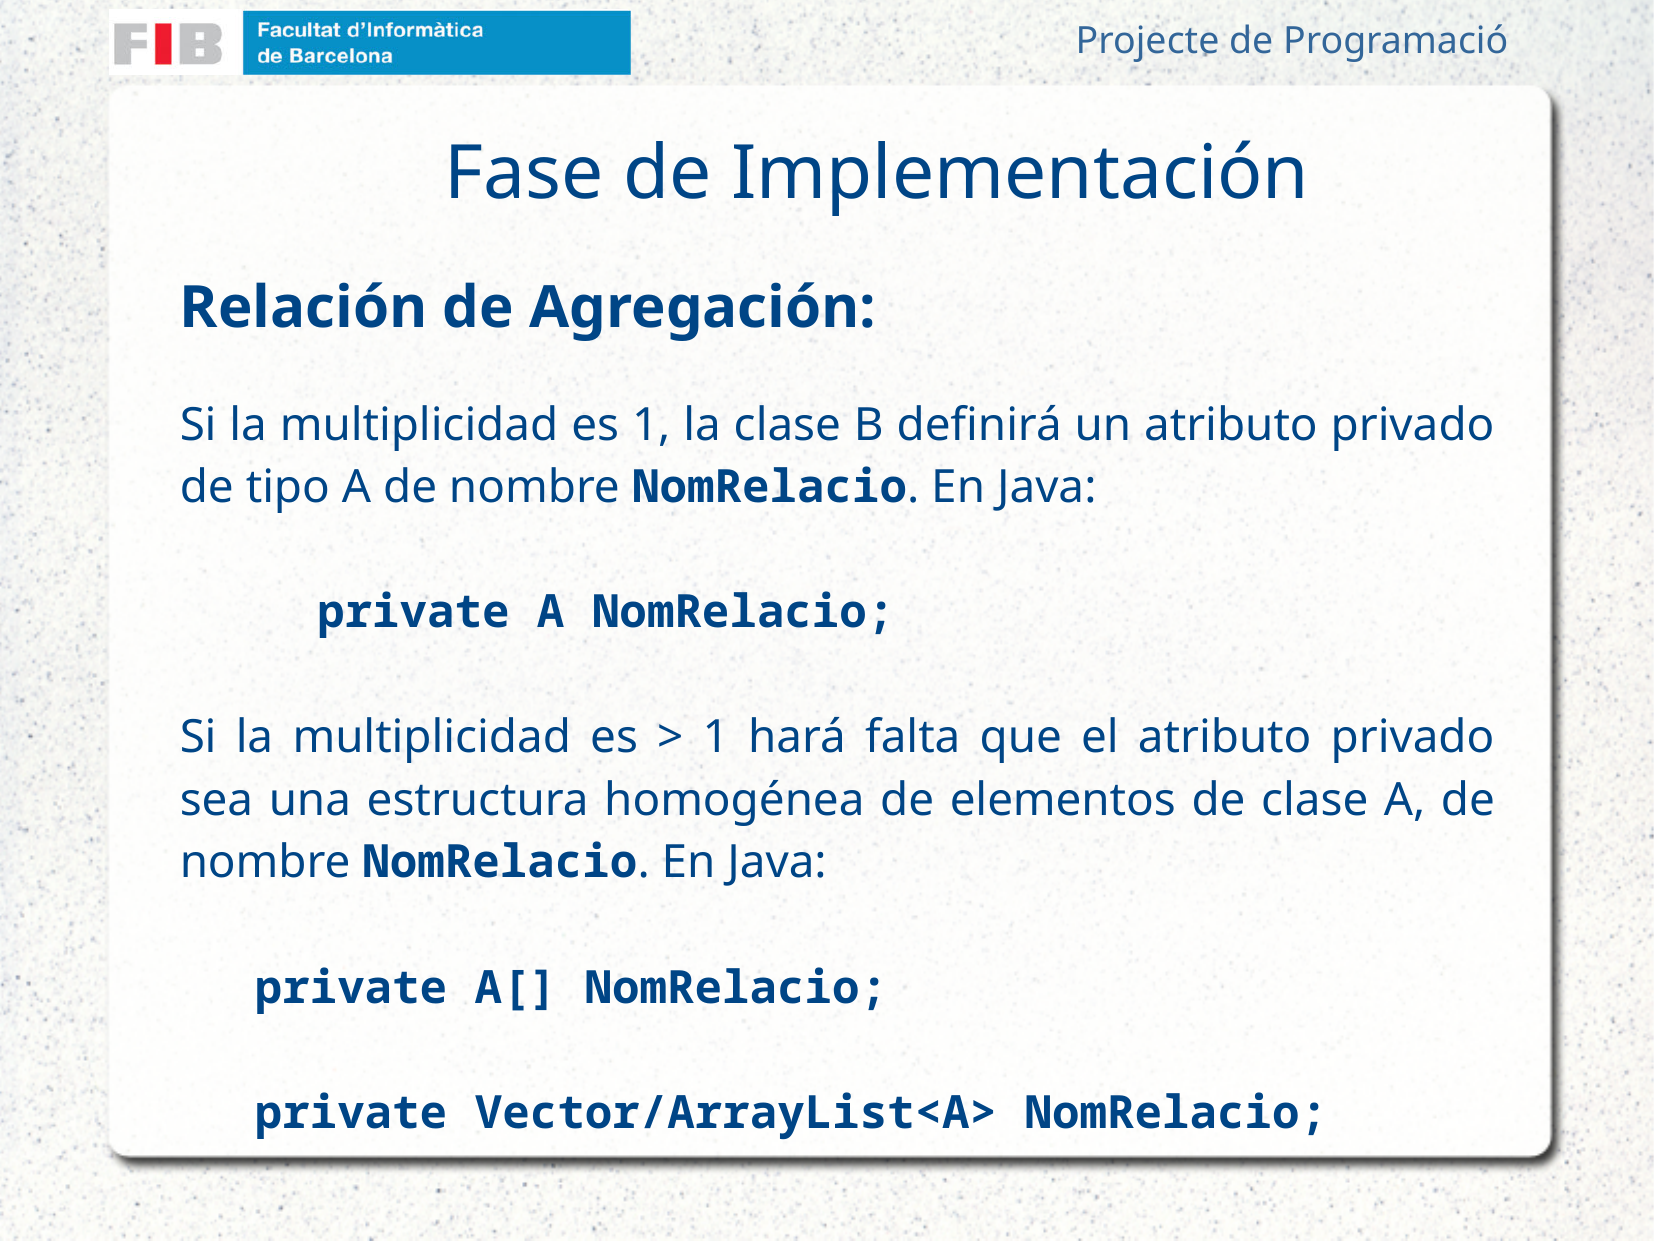

Projecte de Programació
Fase de Implementación
Relación de Agregación:
Si la multiplicidad es 1, la clase B definirá un atributo privado de tipo A de nombre NomRelacio. En Java:
 private A NomRelacio;
Si la multiplicidad es > 1 hará falta que el atributo privado sea una estructura homogénea de elementos de clase A, de nombre NomRelacio. En Java:
	private A[] NomRelacio;
	private Vector/ArrayList<A> NomRelacio;